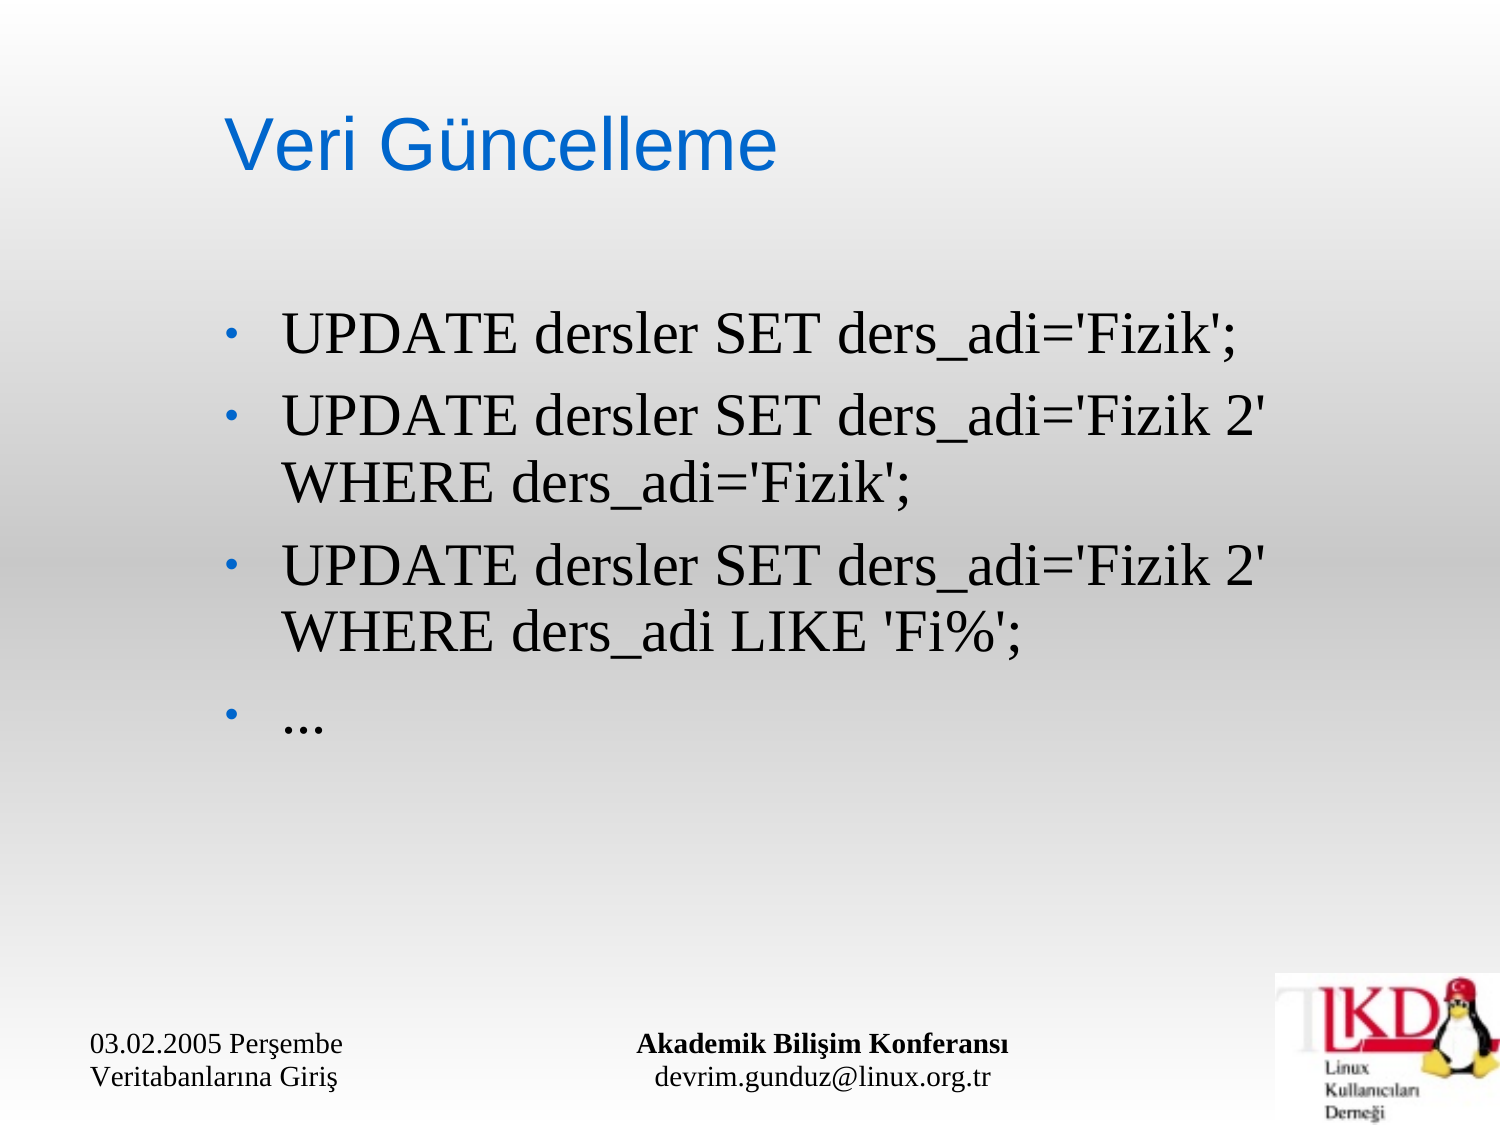

# Veri Güncelleme
UPDATE dersler SET ders_adi='Fizik';
UPDATE dersler SET ders_adi='Fizik 2' WHERE ders_adi='Fizik';
UPDATE dersler SET ders_adi='Fizik 2' WHERE ders_adi LIKE 'Fi%';
...